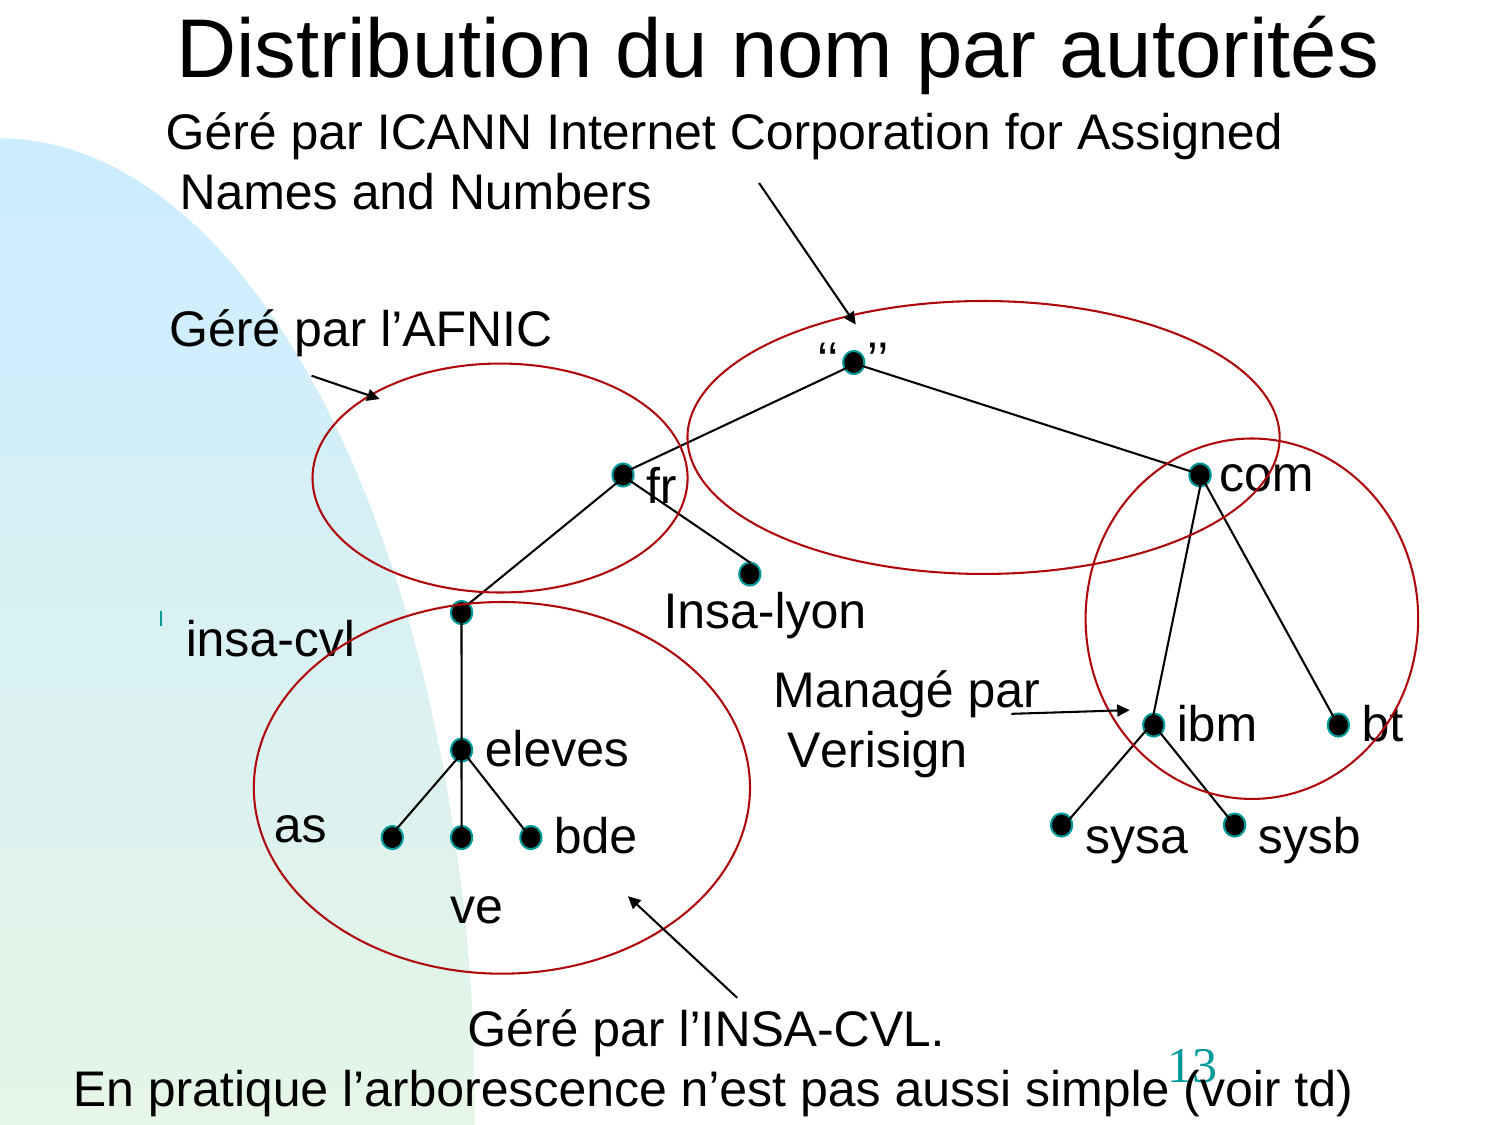

Distribution du nom par autorités
Géré par ICANN Internet Corporation for Assigned
 Names and Numbers
Géré par l’AFNIC
‘‘ ’’
com
fr
Insa-lyon
insa-cvl
Managé par
 Verisign
ibm
bt
eleves
as
bde
sysa
sysb
ve
Géré par l’INSA-CVL.
En pratique l’arborescence n’est pas aussi simple (voir td)
13